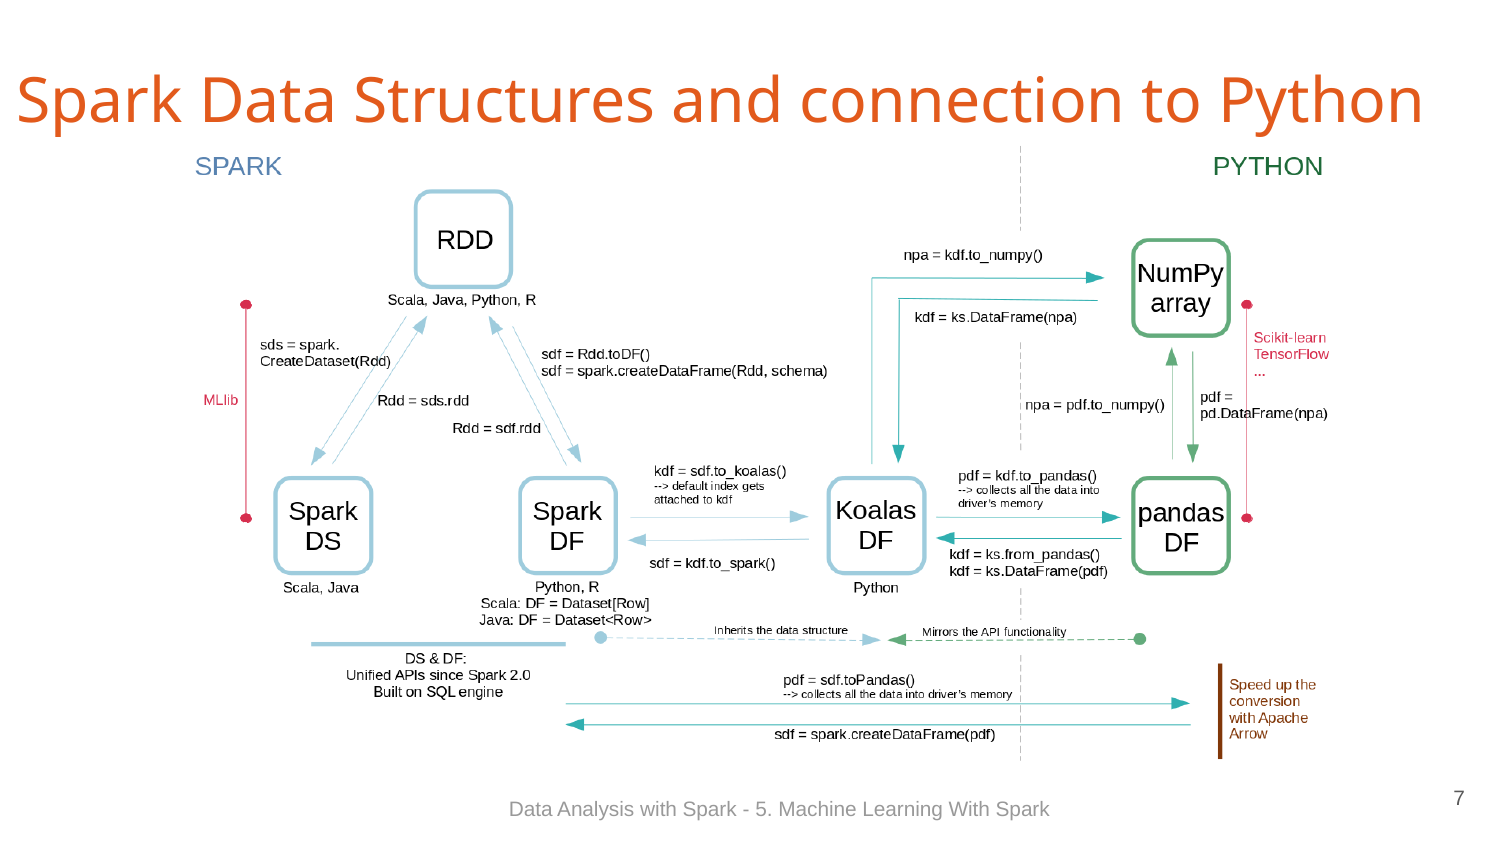

# Spark Data Structures and connection to Python
Data Analysis with Spark - 5. Machine Learning With Spark